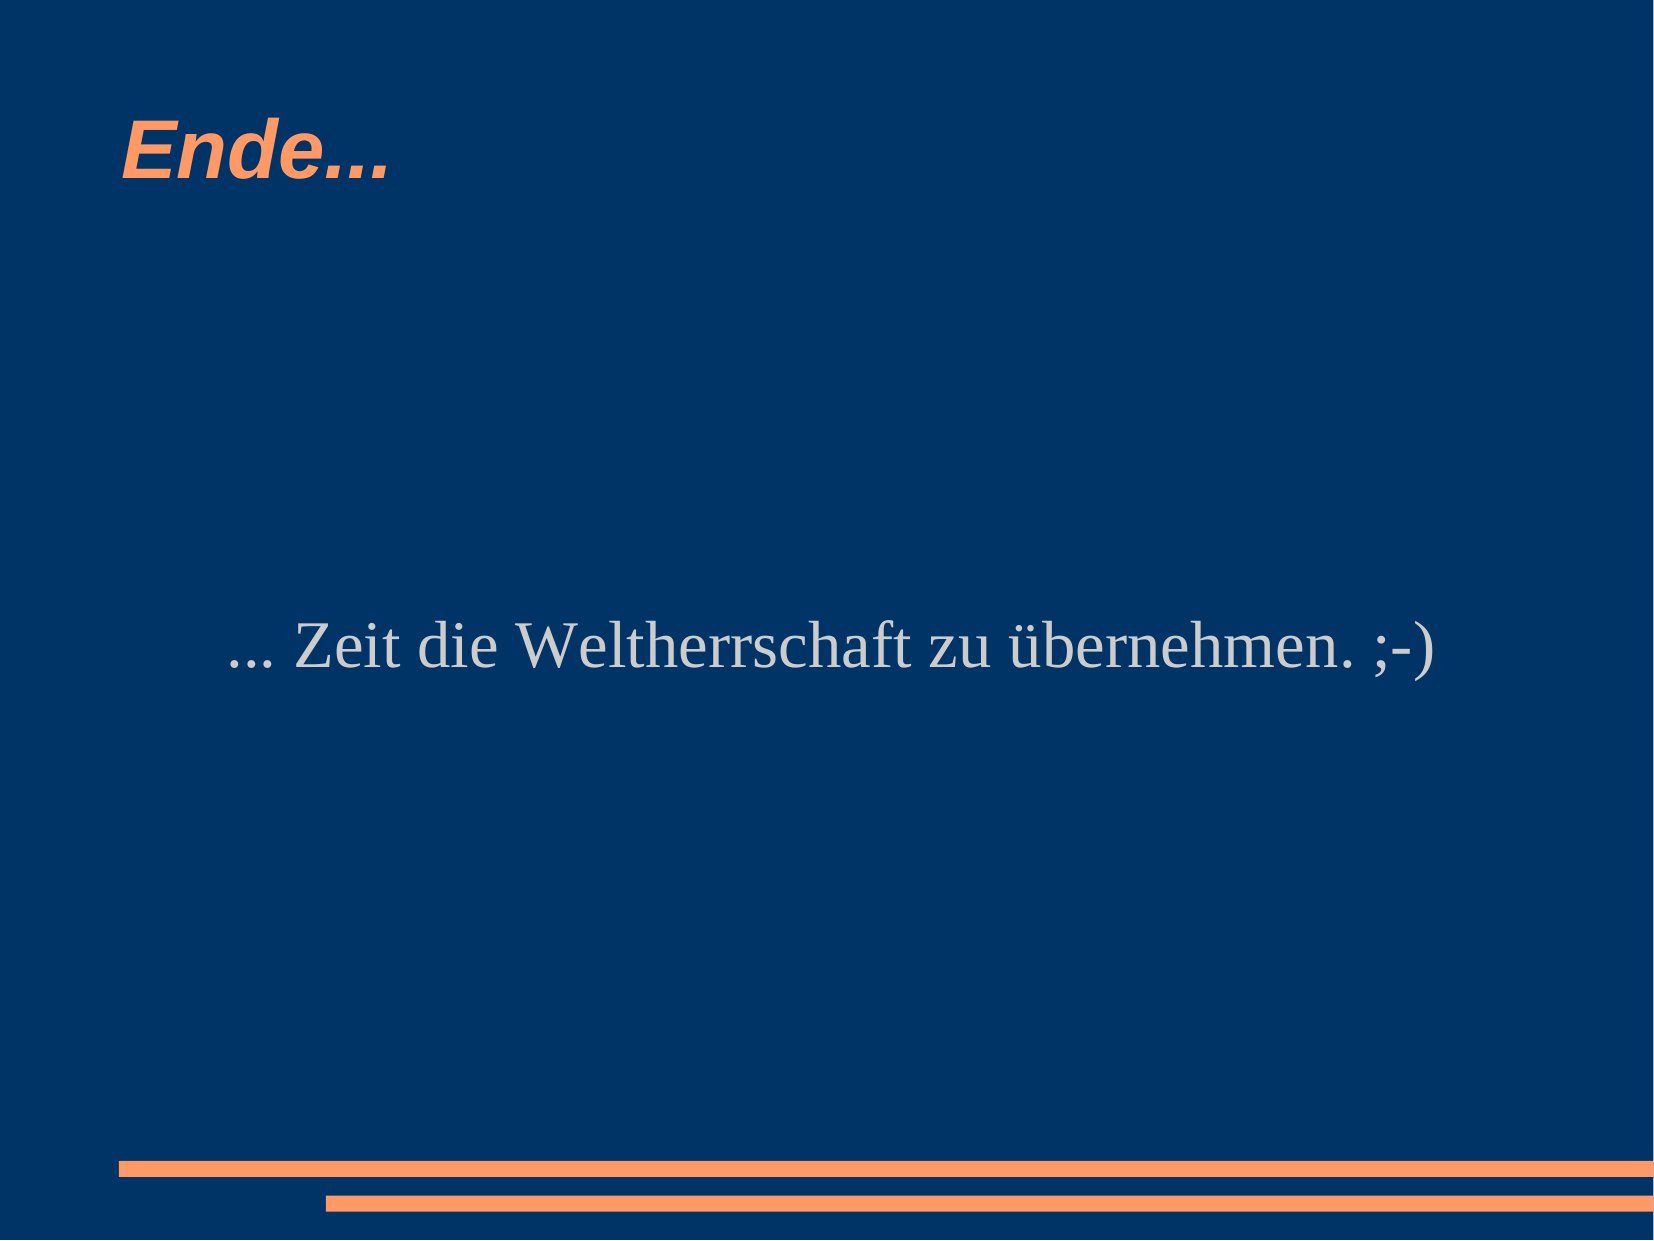

# Ende...
... Zeit die Weltherrschaft zu übernehmen. ;-)